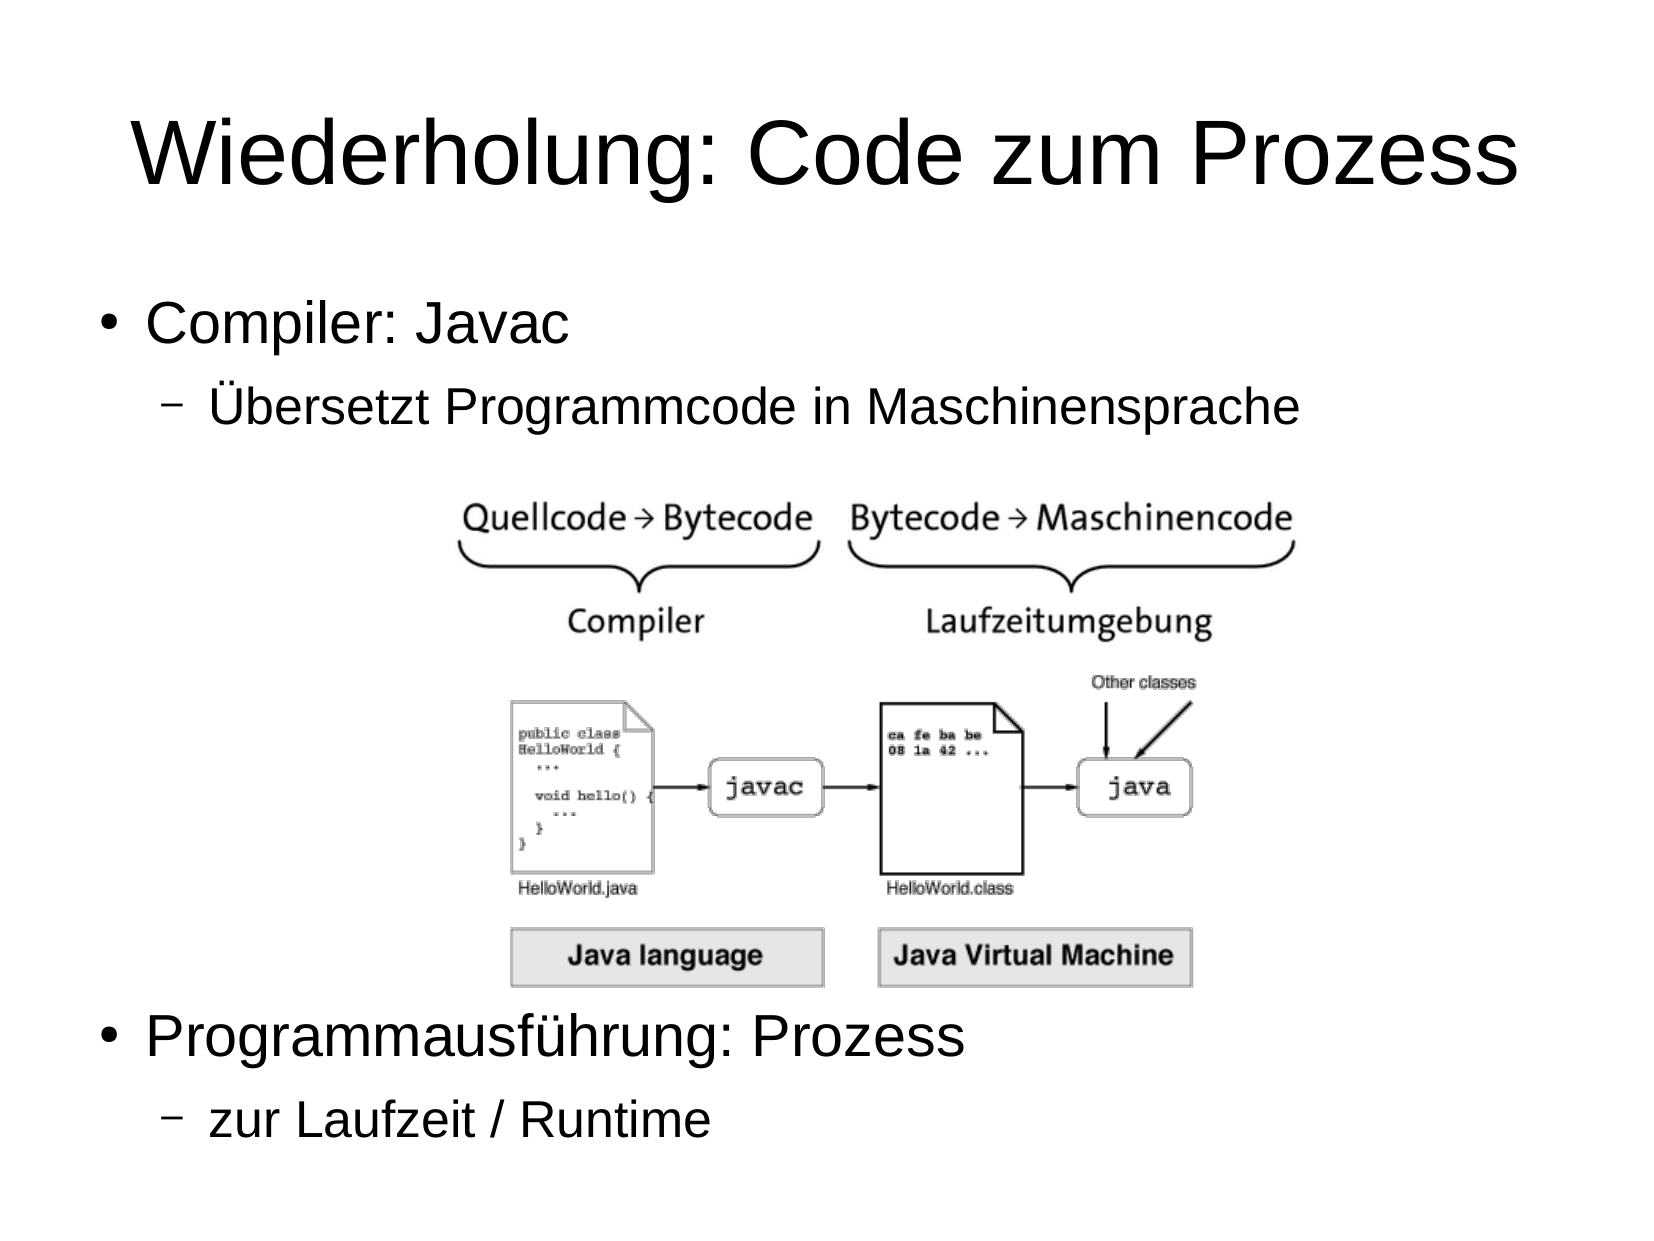

# Wiederholung: Code zum Prozess
Compiler: Javac
Übersetzt Programmcode in Maschinensprache
Programmausführung: Prozess
zur Laufzeit / Runtime